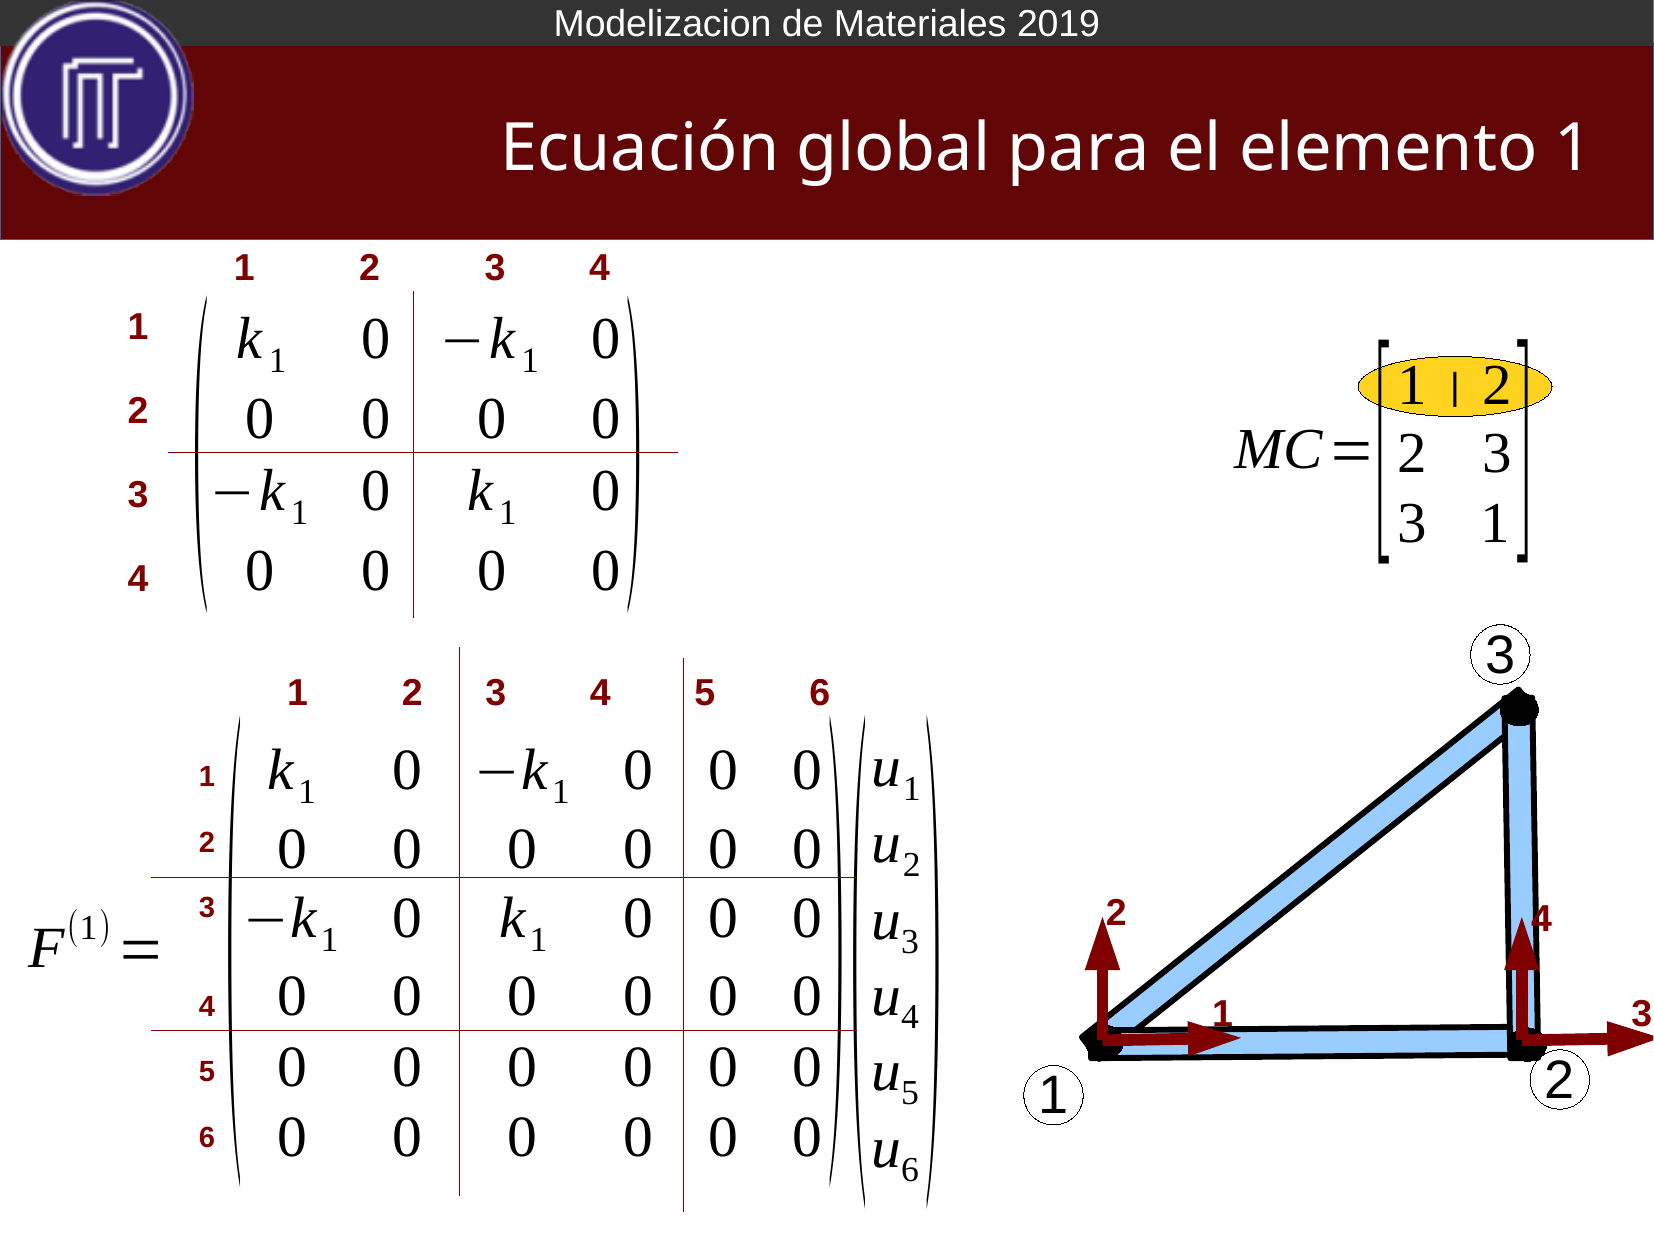

# Ecuación global para el elemento 1
1 2 3 4
1
2
3
4
|
3
1 2 3 4 5 6
1
2
3
4
5
6
2
4
1
3
2
1